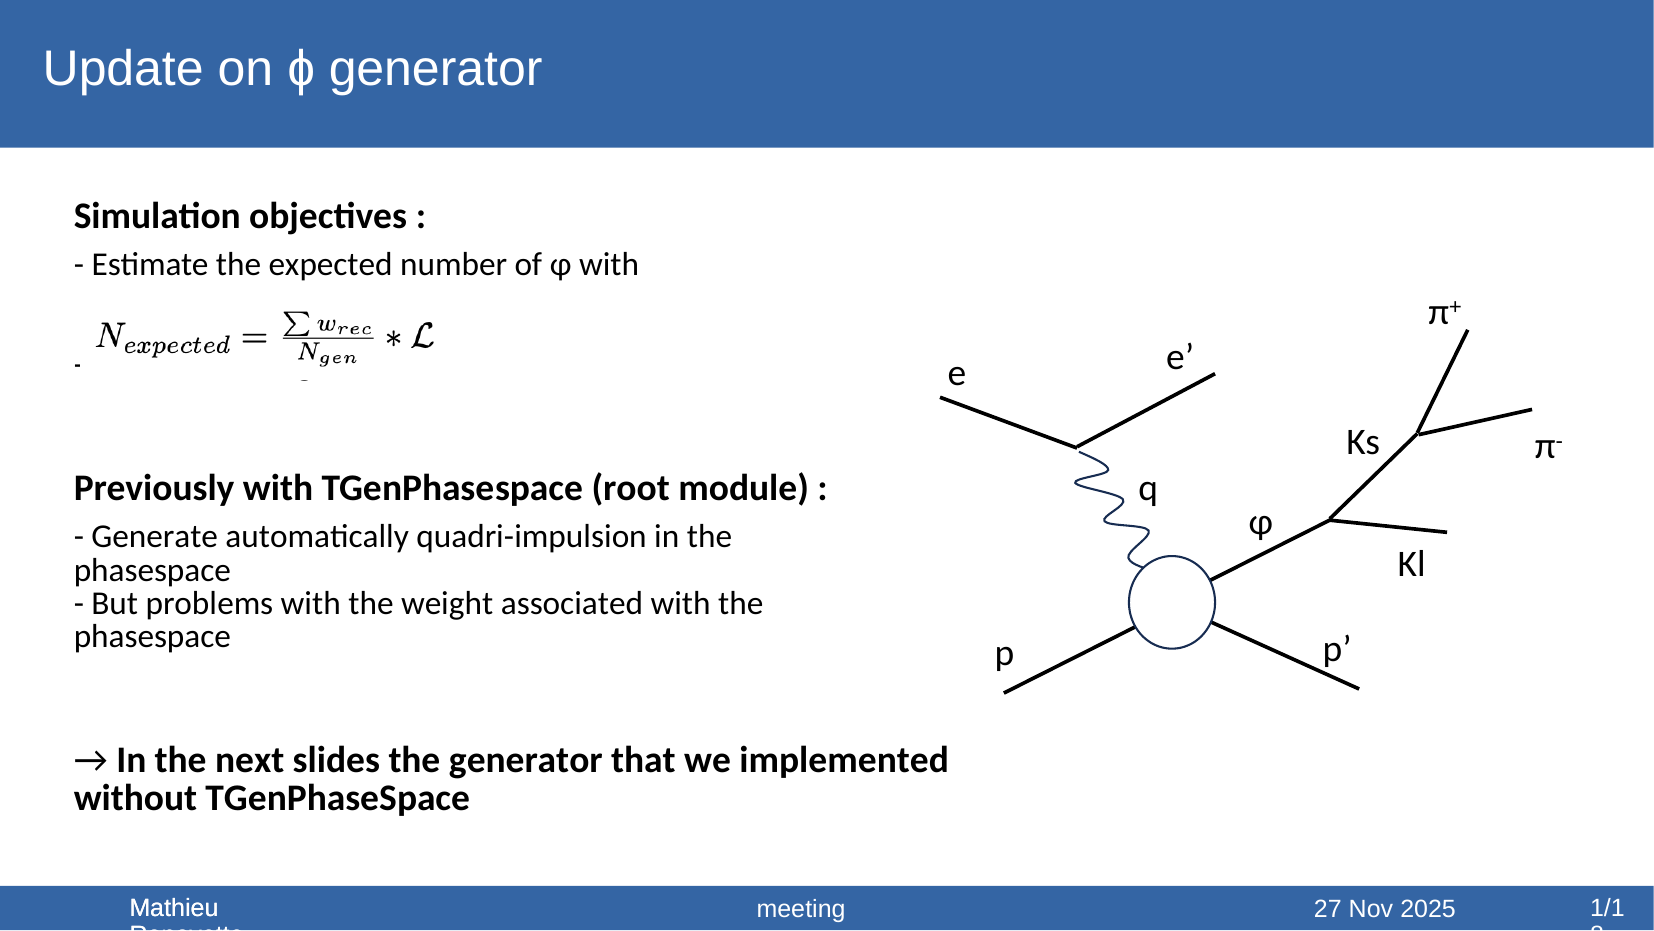

Update on ɸ generator
Simulation objectives :
- Estimate the expected number of ɸ with
- Find interresting cuts
π+
e’
e
Ks
π-
q
Previously with TGenPhasespace (root module) :
- Generate automatically quadri-impulsion in the phasespace
- But problems with the weight associated with the phasespace
ɸ
Kl
p’
p
→ In the next slides the generator that we implemented without TGenPhaseSpace
Mathieu Ronayette
1/18
Mathieu Ronayette
 meeting
27 Nov 2025